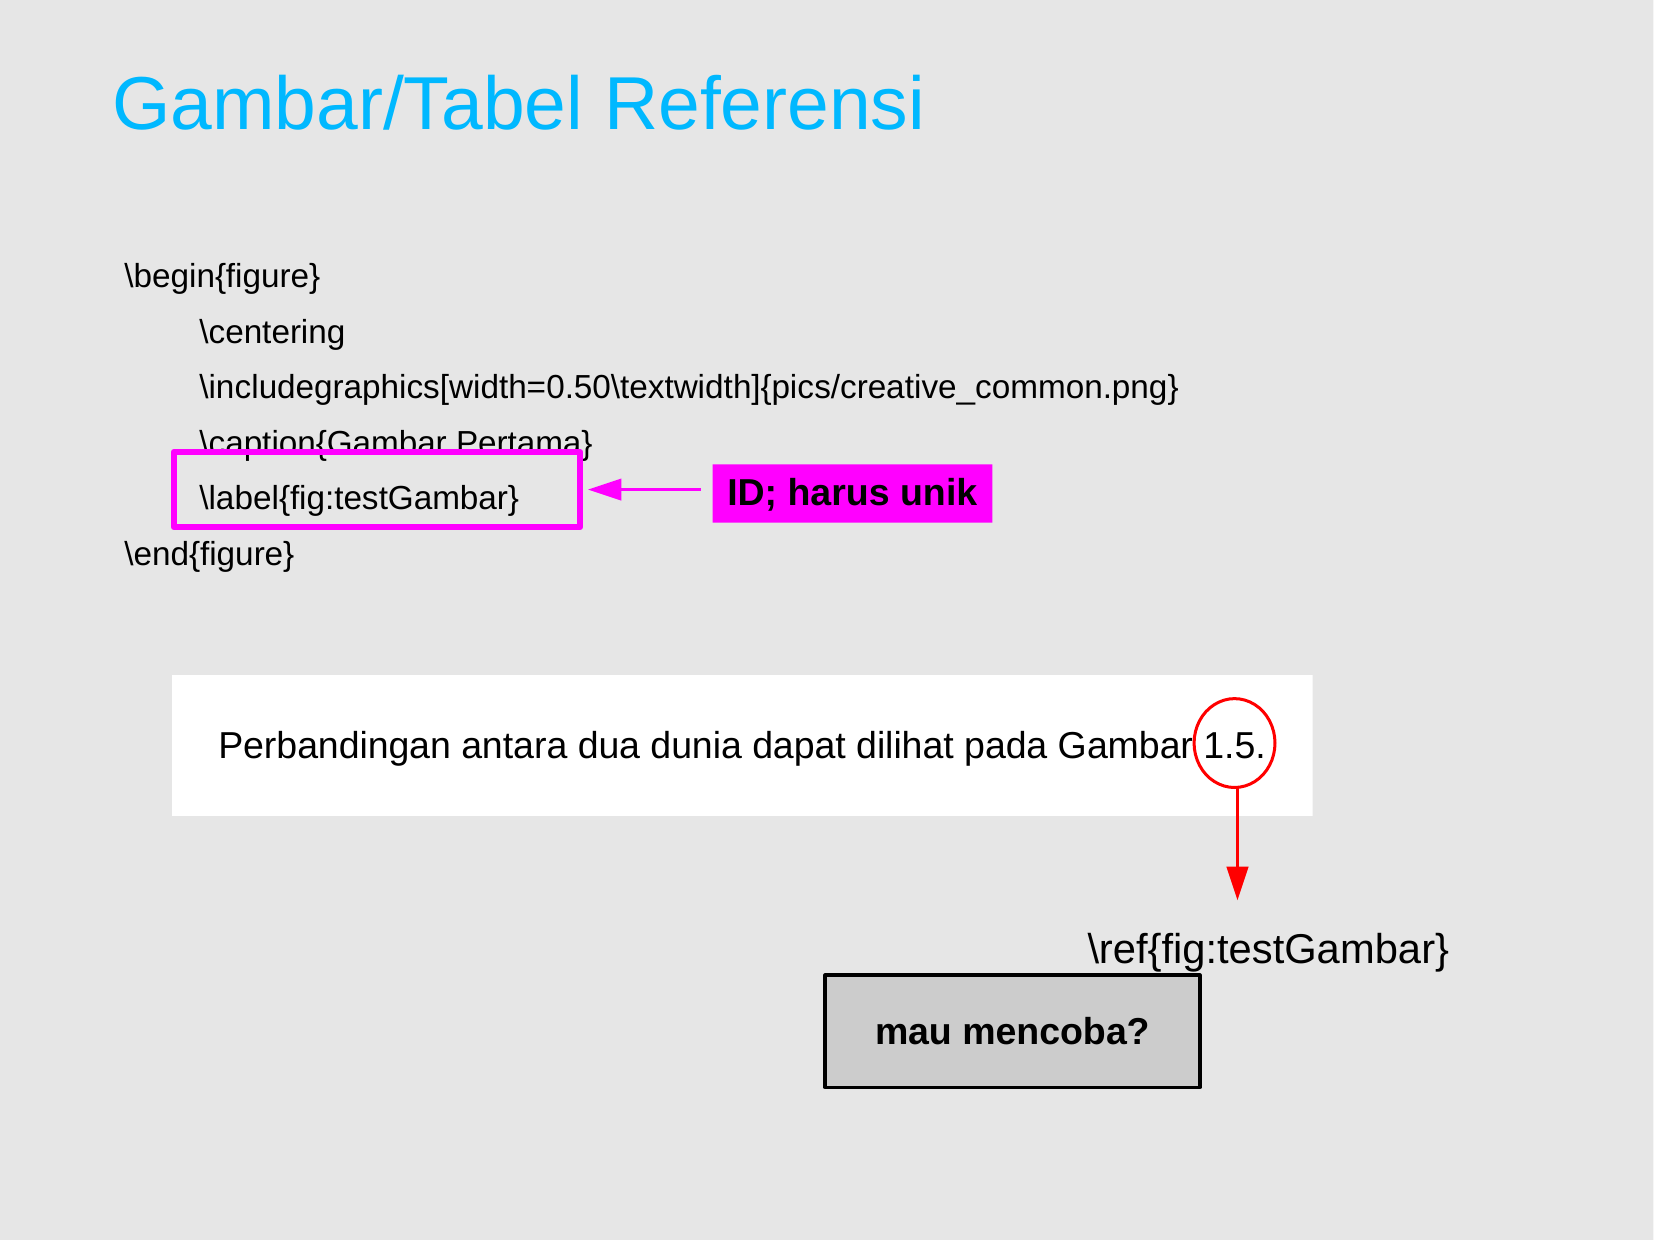

# Gambar/Tabel Referensi
\begin{figure}
	\centering
	\includegraphics[width=0.50\textwidth]{pics/creative_common.png}
	\caption{Gambar Pertama}
	\label{fig:testGambar}
\end{figure}
ID; harus unik
 Perbandingan antara dua dunia dapat dilihat pada Gambar 1.5.
\ref{fig:testGambar}
mau mencoba?